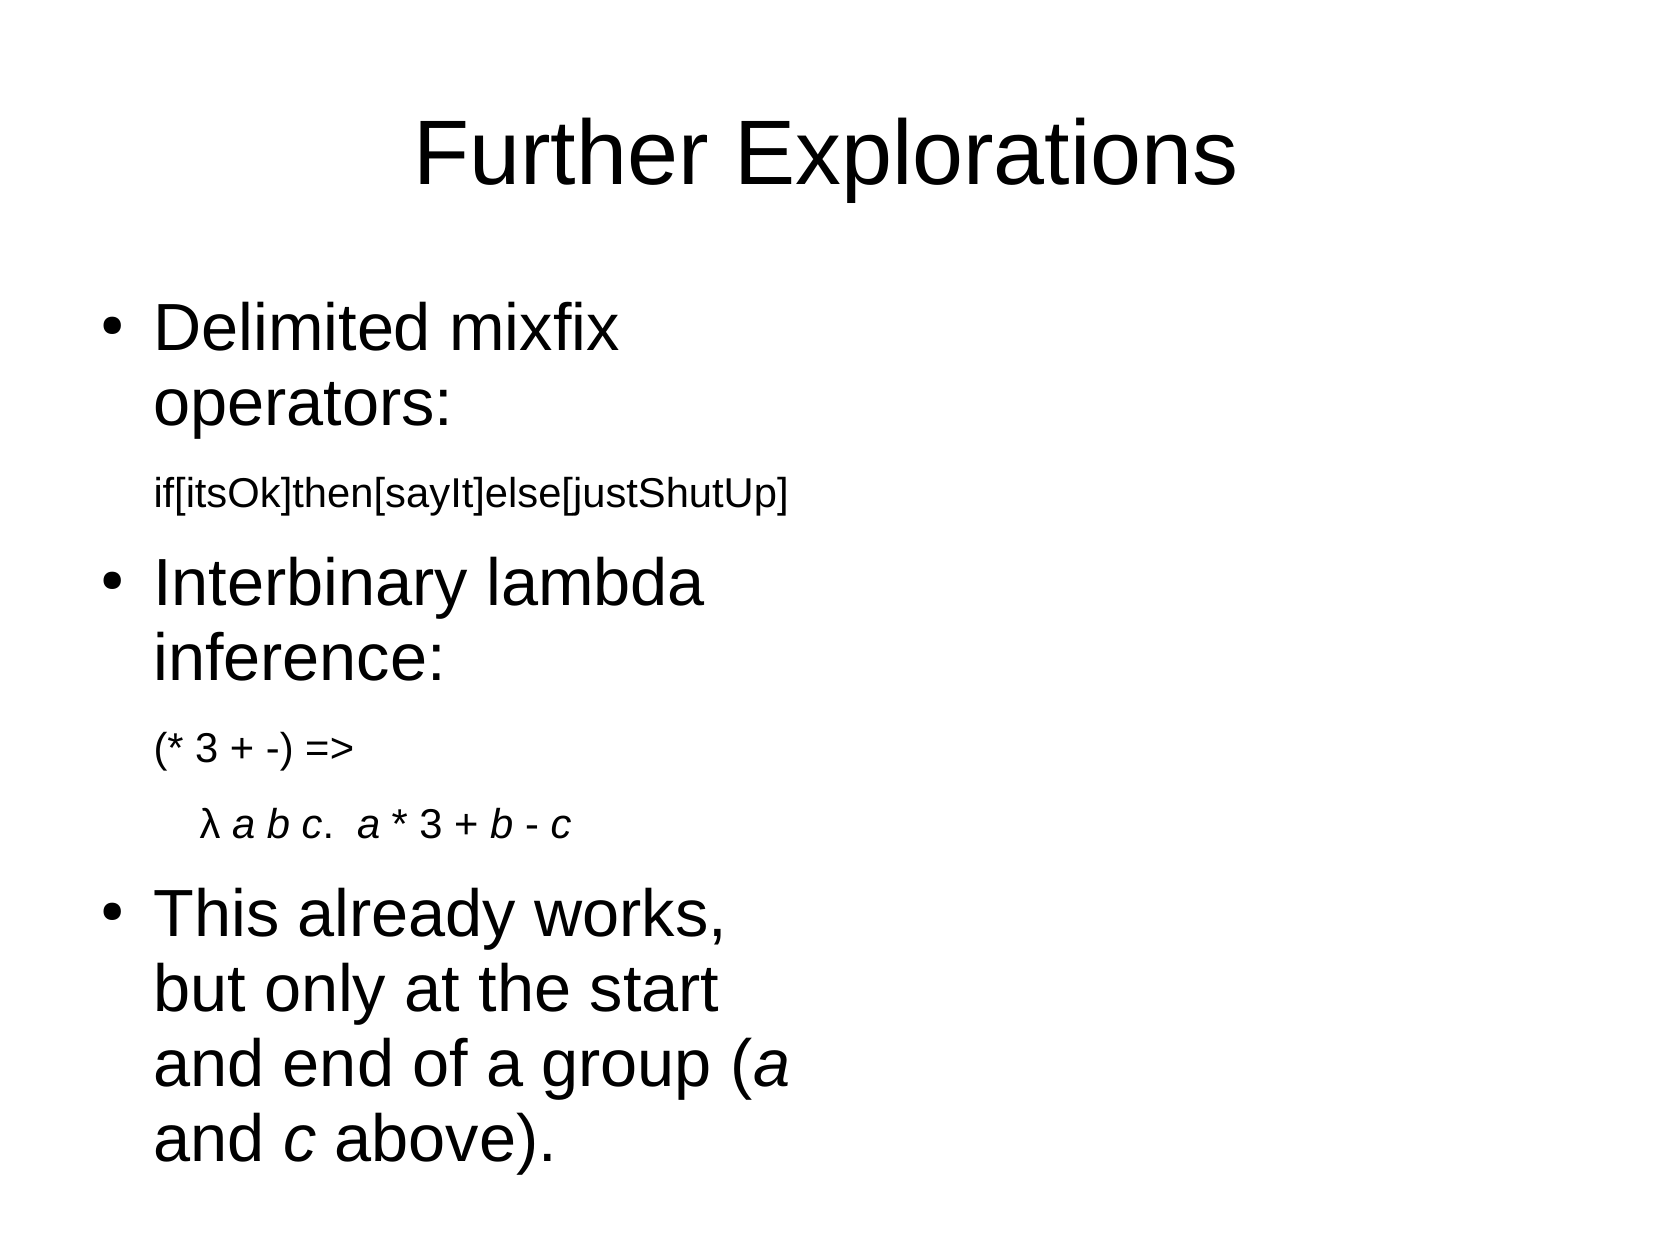

# Further Explorations
Delimited mixfix operators:
if[itsOk]then[sayIt]else[justShutUp]
Interbinary lambda inference:
(* 3 + -) =>
 λ a b c. a * 3 + b - c
This already works, but only at the start and end of a group (a and c above).